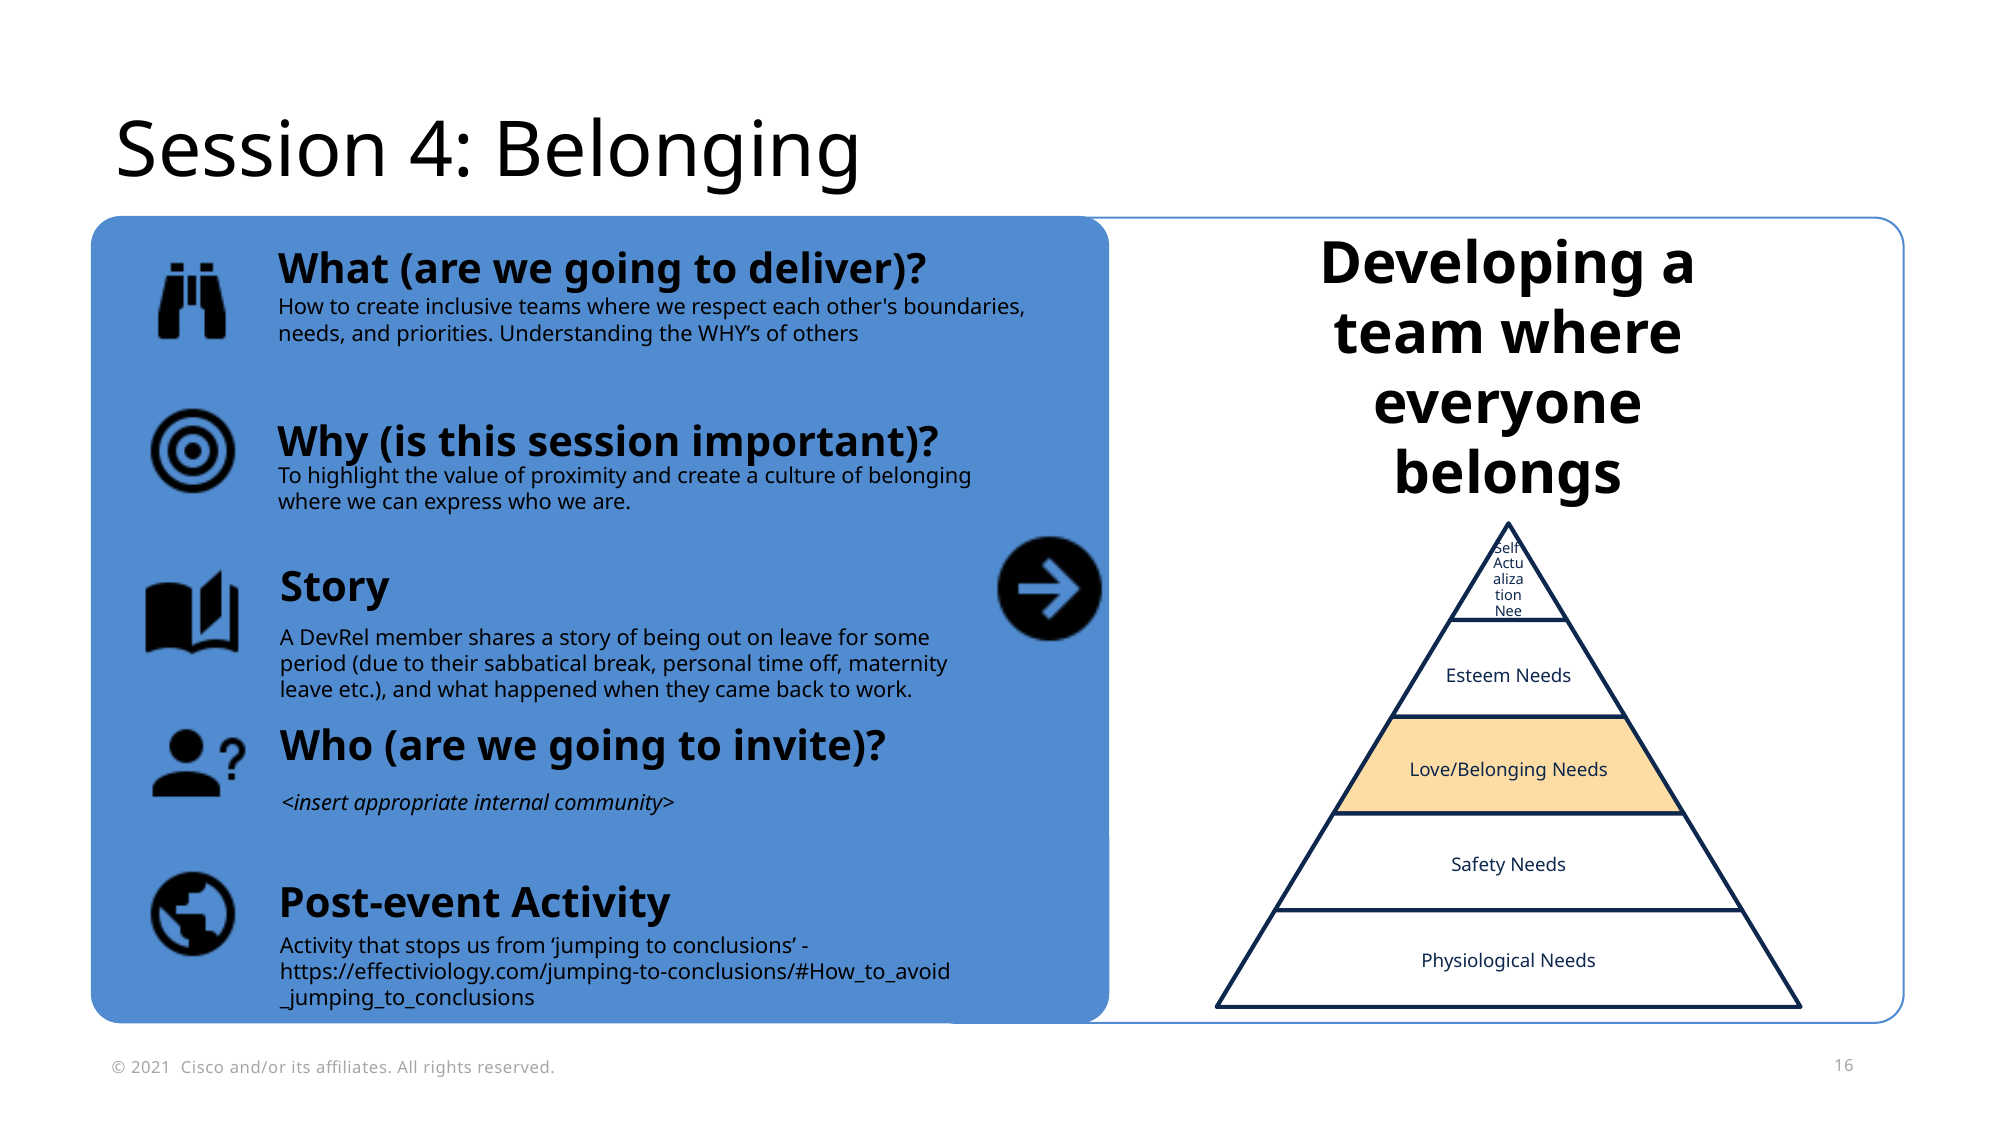

# Session 4: Belonging
Developing a team where everyone belongs
What (are we going to deliver)?
How to create inclusive teams where we respect each other's boundaries, needs, and priorities. Understanding the WHY’s of others
Why (is this session important)?
To highlight the value of proximity and create a culture of belonging where we can express who we are.
Self
Actualization Needs
Esteem Needs
Love/Belonging Needs
Safety Needs
Physiological Needs
Story
A DevRel member shares a story of being out on leave for some period (due to their sabbatical break, personal time off, maternity leave etc.), and what happened when they came back to work.
Who (are we going to invite)?
<insert appropriate internal community>
Post-event Activity
Activity that stops us from ‘jumping to conclusions’ - https://effectiviology.com/jumping-to-conclusions/#How_to_avoid_jumping_to_conclusions